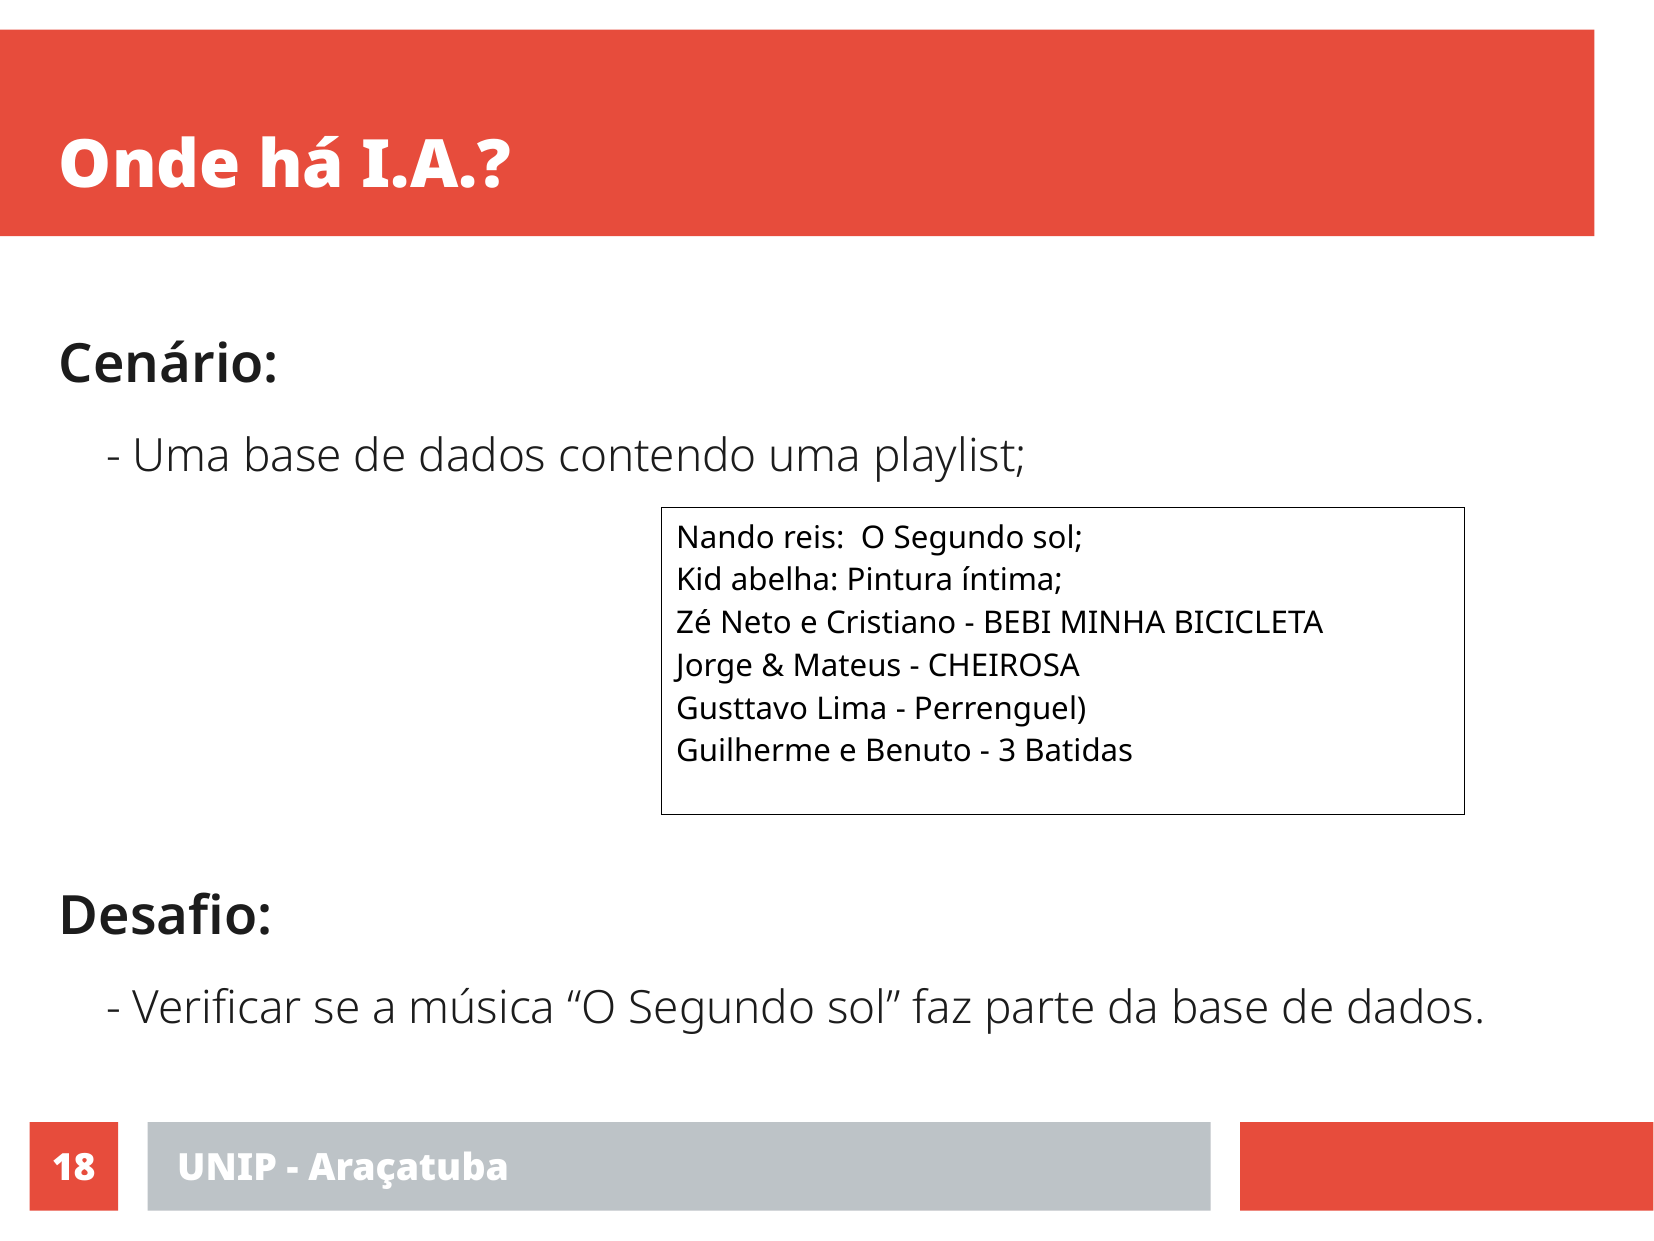

# Onde há I.A.?
Cenário:
- Uma base de dados contendo uma playlist;
Desafio:
- Verificar se a música “O Segundo sol” faz parte da base de dados.
Nando reis: O Segundo sol;
Kid abelha: Pintura íntima;
Zé Neto e Cristiano - BEBI MINHA BICICLETA
Jorge & Mateus - CHEIROSA
Gusttavo Lima - Perrenguel)
Guilherme e Benuto - 3 Batidas
18
UNIP - Araçatuba